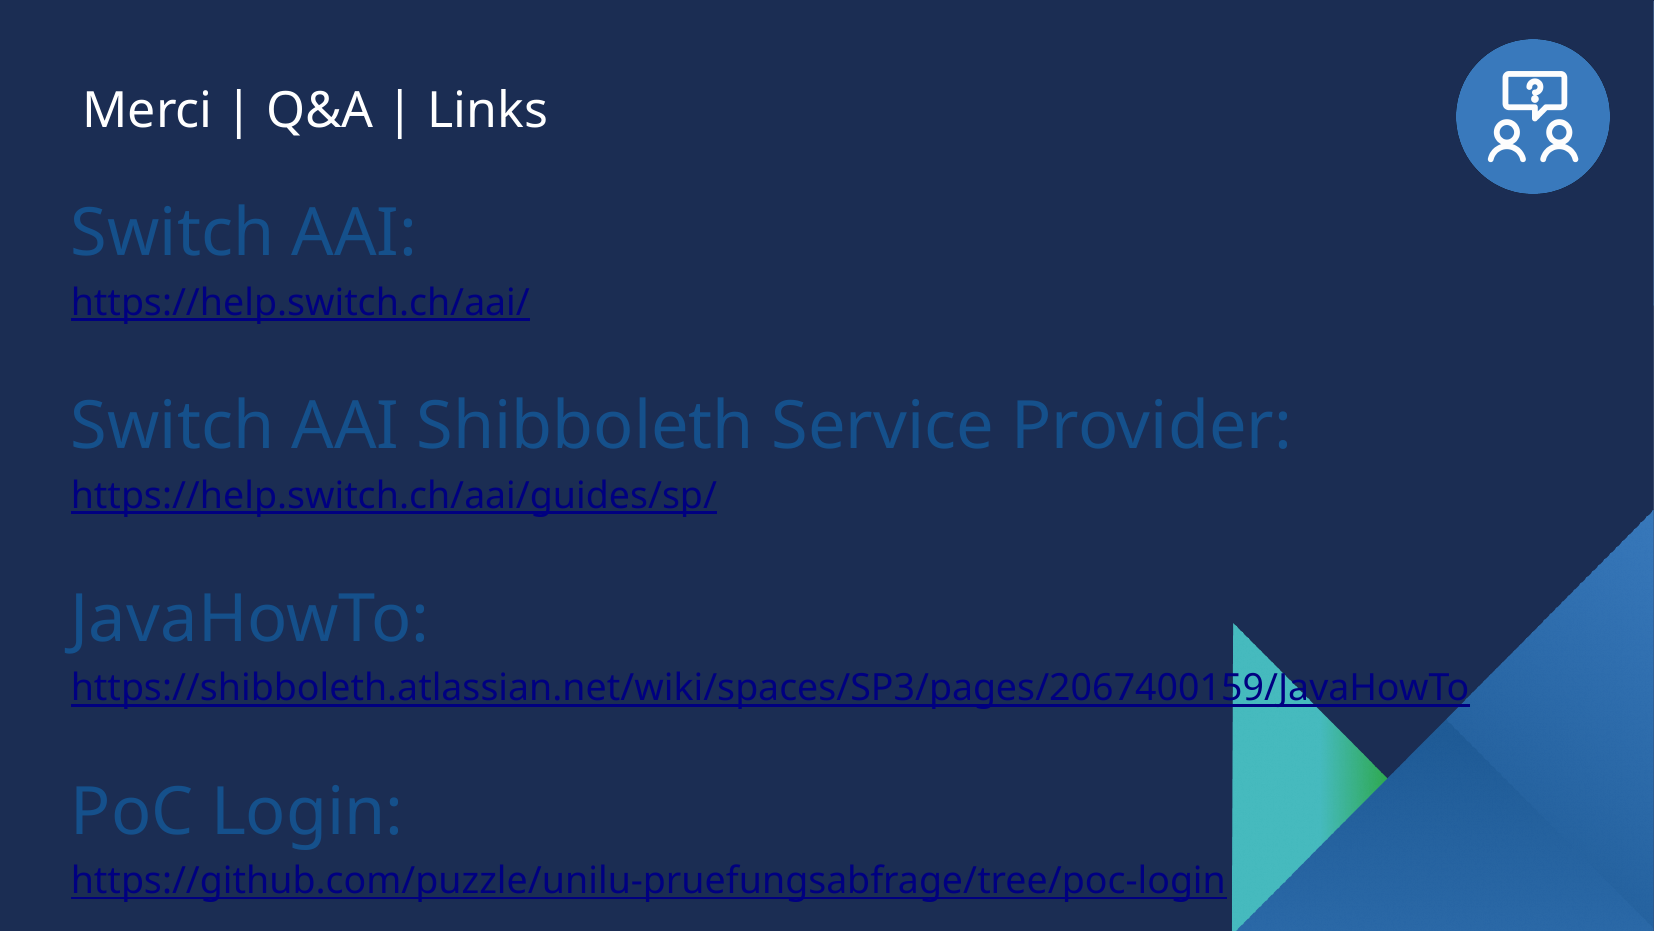

# Merci | Q&A | Links
Switch AAI:
https://help.switch.ch/aai/
Switch AAI Shibboleth Service Provider:
https://help.switch.ch/aai/guides/sp/
JavaHowTo:
https://shibboleth.atlassian.net/wiki/spaces/SP3/pages/2067400159/JavaHowTo
PoC Login:
https://github.com/puzzle/unilu-pruefungsabfrage/tree/poc-login